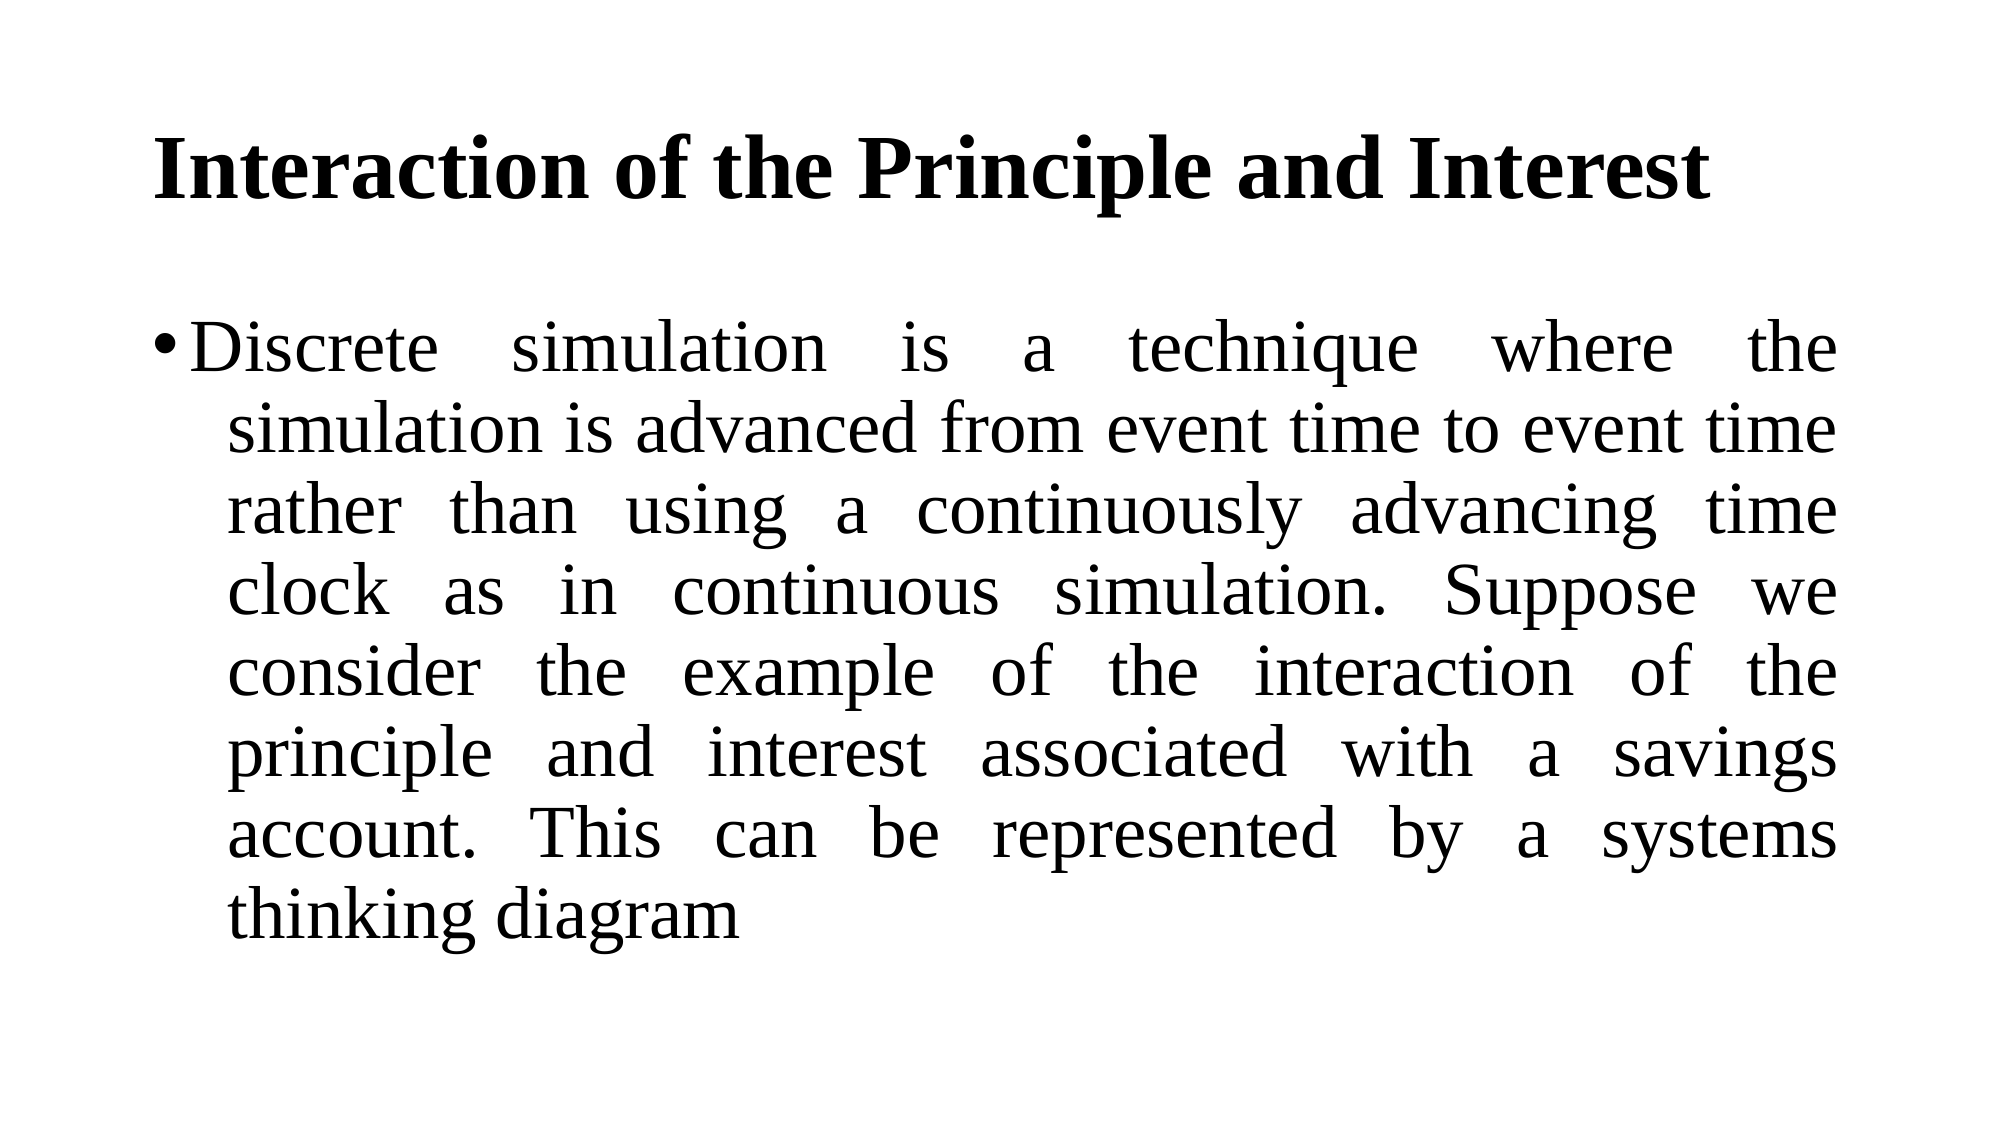

# Interaction of the Principle and Interest
Discrete simulation is a technique where the simulation is advanced from event time to event time rather than using a continuously advancing time clock as in continuous simulation. Suppose we consider the example of the interaction of the principle and interest associated with a savings account. This can be represented by a systems thinking diagram